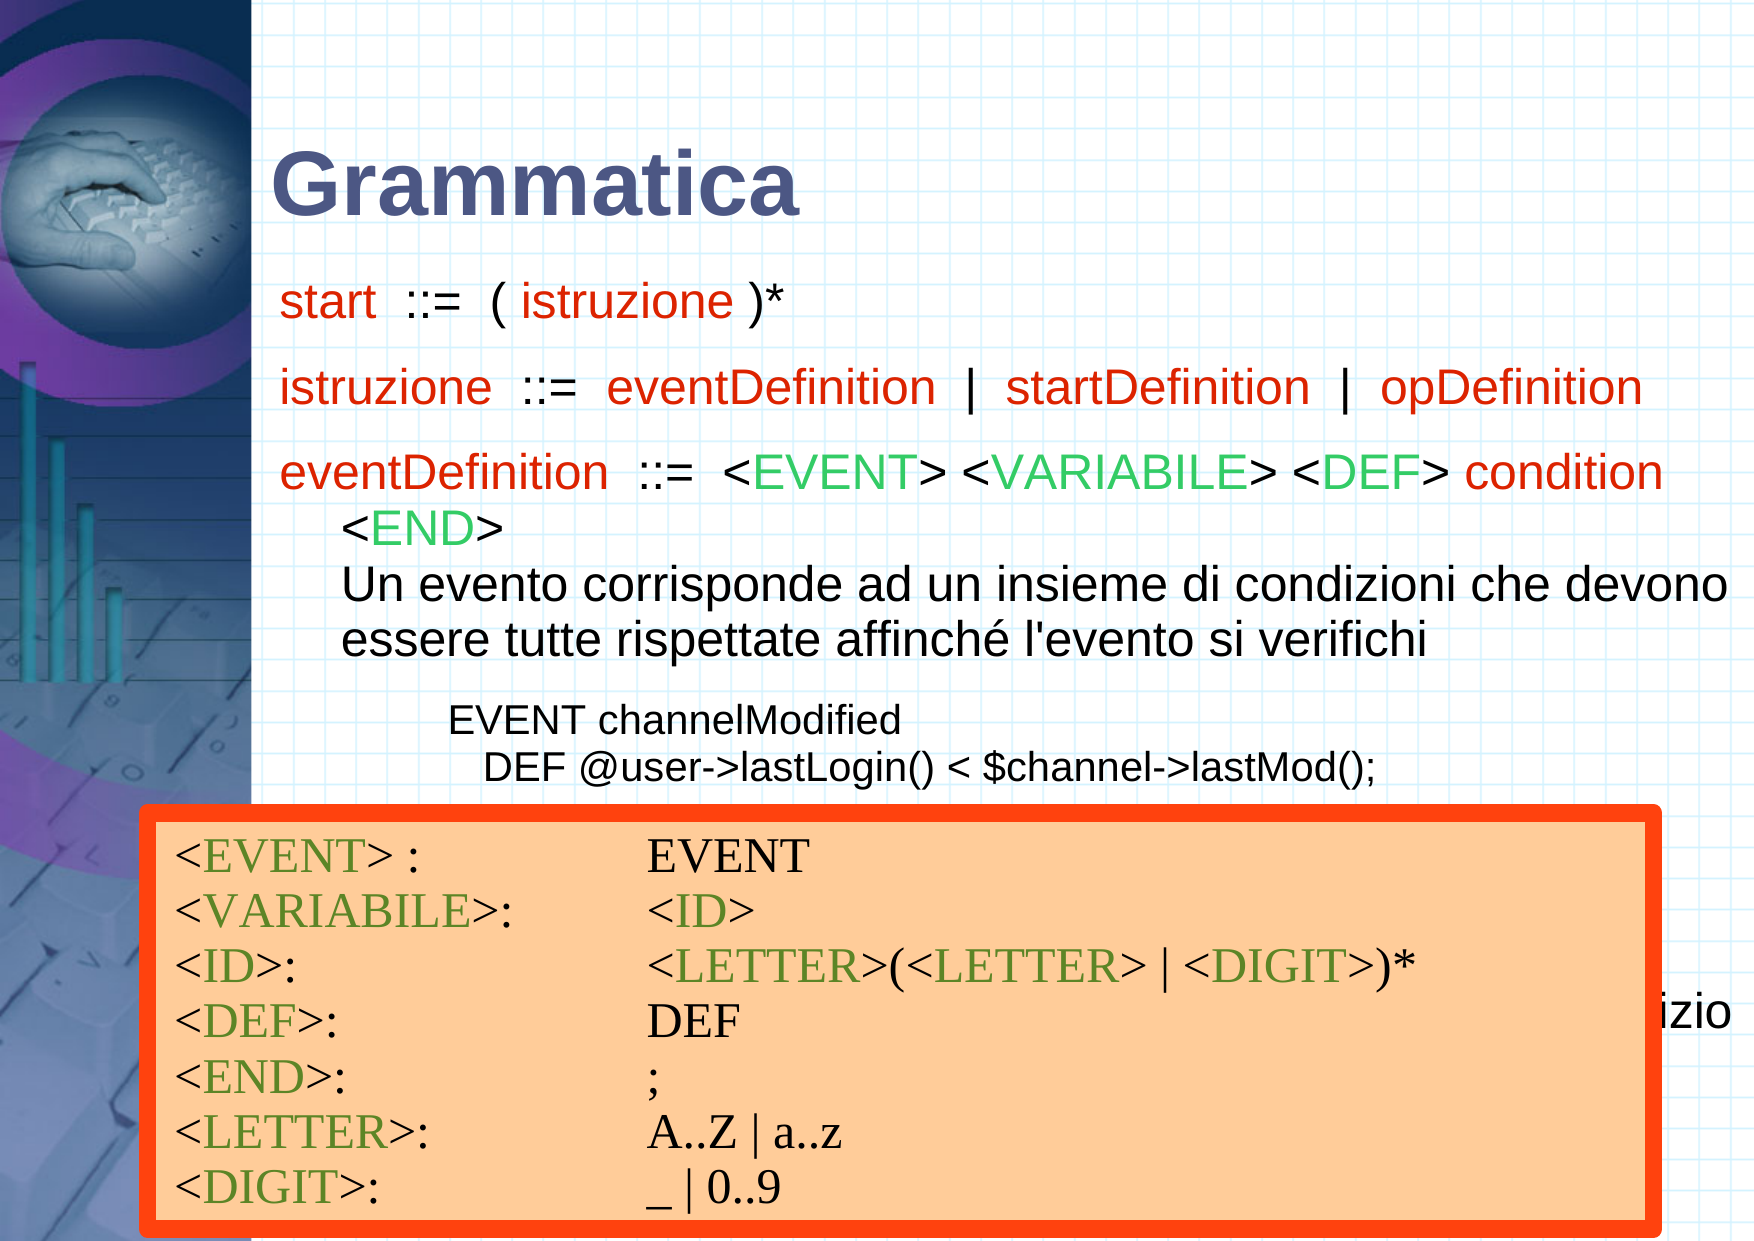

# Grammatica
start ::= ( istruzione )*
istruzione ::= eventDefinition | startDefinition | opDefinition
eventDefinition ::= <EVENT> <VARIABILE> <DEF> condition <END>
Un evento corrisponde ad un insieme di condizioni che devono essere tutte rispettate affinché l'evento si verifichi
EVENT channelModified
DEF @user->lastLogin() < $channel->lastMod();
startDefinition ::= <STARTS> <WHEN> condition ( <ENDS> <WHEN> condition )? <END>
L'istruzione di start permette di definire delle condizioni di inizio e di fine
STARTS WHEN $channelModified ENDS WHEN TIME > “23/12/2008”
<EVENT> : 		EVENT
<VARIABILE>: 		<ID>
<ID>: 			<LETTER>(<LETTER> | <DIGIT>)*
<DEF>: 			DEF
<END>: 			;
<LETTER>:		A..Z | a..z
<DIGIT>: 			_ | 0..9